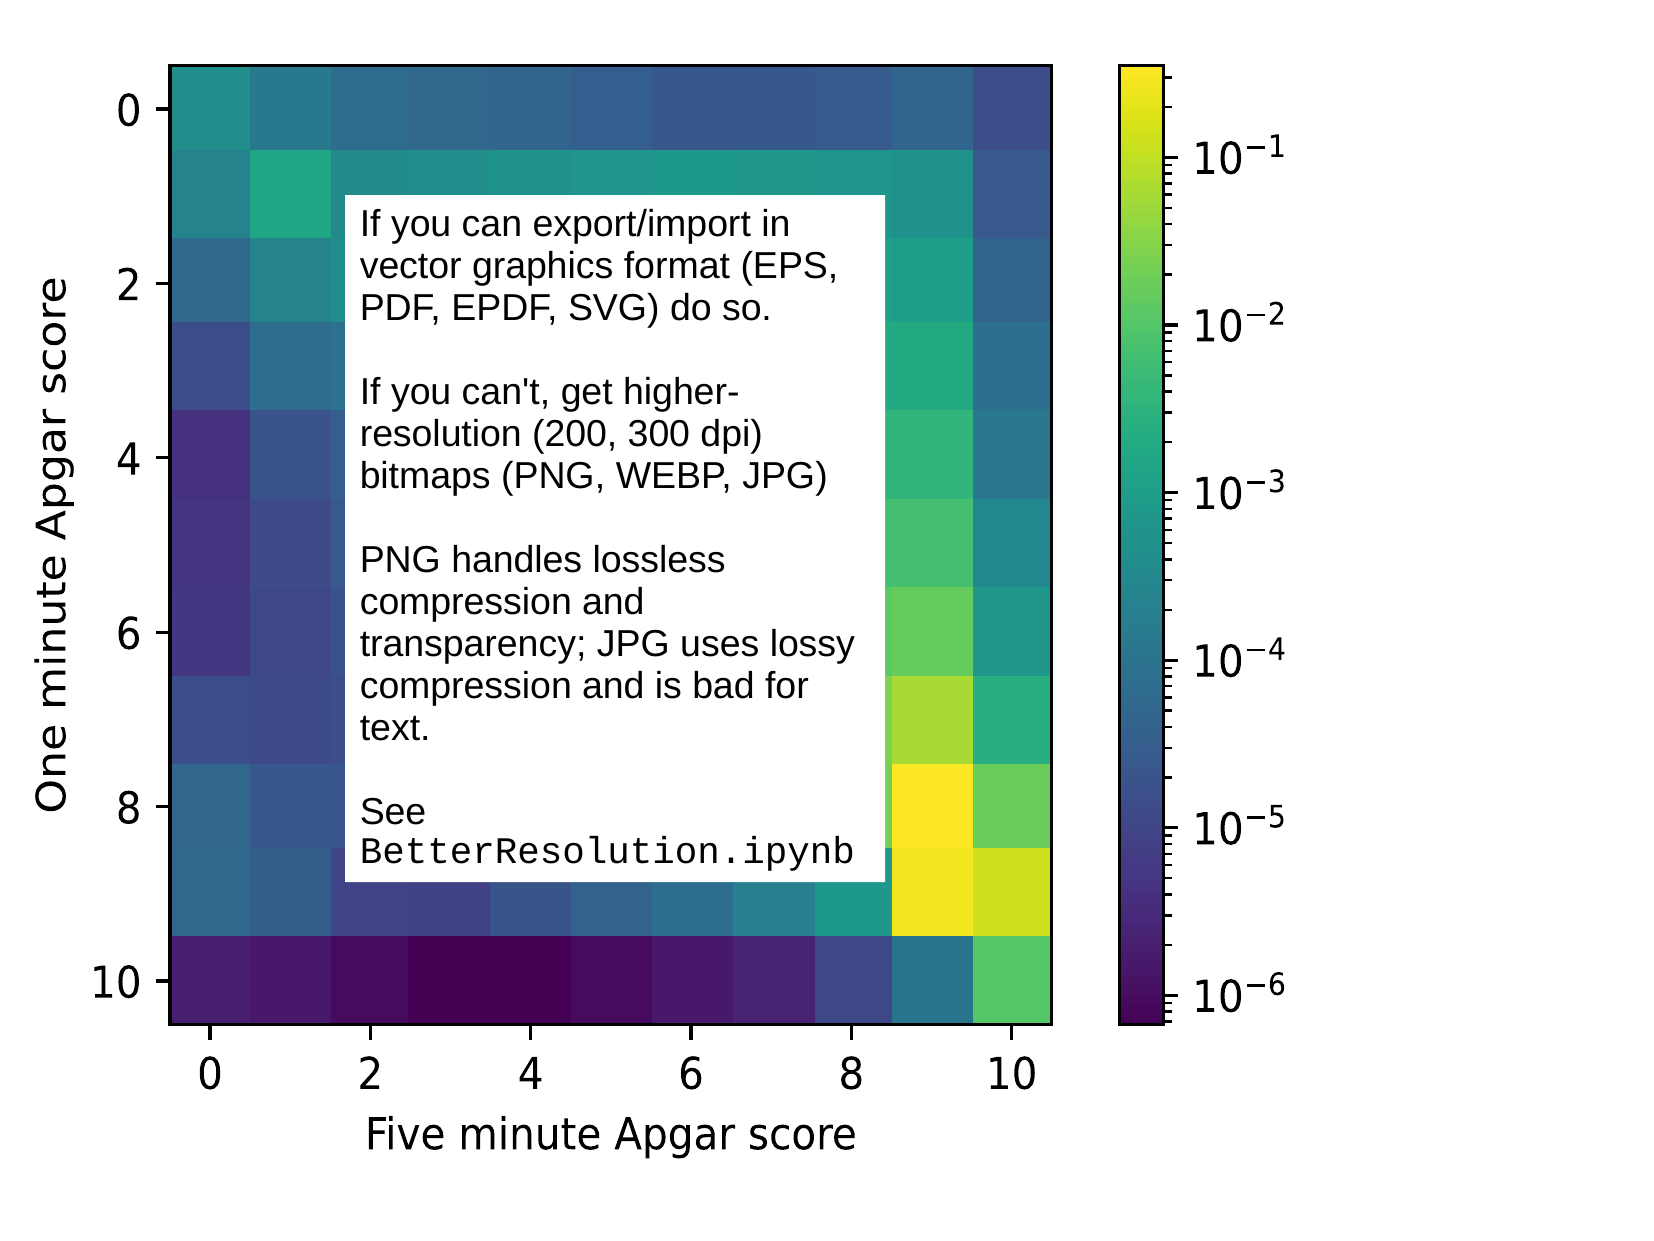

If you can export/import in vector graphics format (EPS, PDF, EPDF, SVG) do so.
If you can't, get higher-resolution (200, 300 dpi) bitmaps (PNG, WEBP, JPG)
PNG handles lossless compression and transparency; JPG uses lossy compression and is bad for text.
See BetterResolution.ipynb